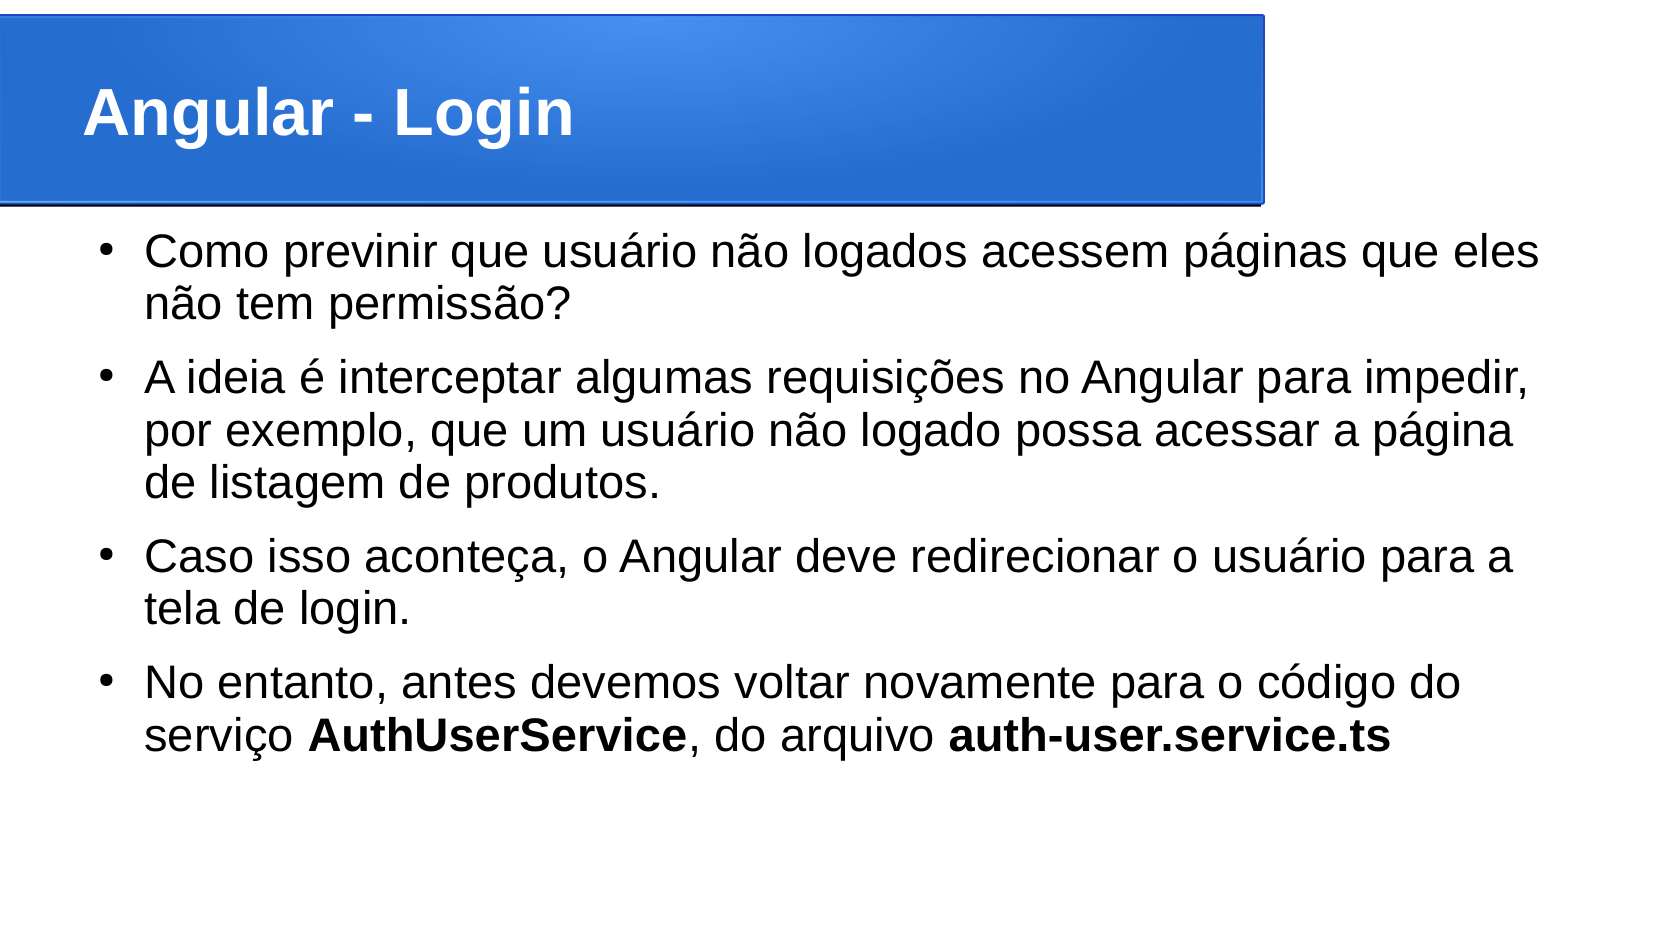

# Angular - Login
Como previnir que usuário não logados acessem páginas que eles não tem permissão?
A ideia é interceptar algumas requisições no Angular para impedir, por exemplo, que um usuário não logado possa acessar a página de listagem de produtos.
Caso isso aconteça, o Angular deve redirecionar o usuário para a tela de login.
No entanto, antes devemos voltar novamente para o código do serviço AuthUserService, do arquivo auth-user.service.ts